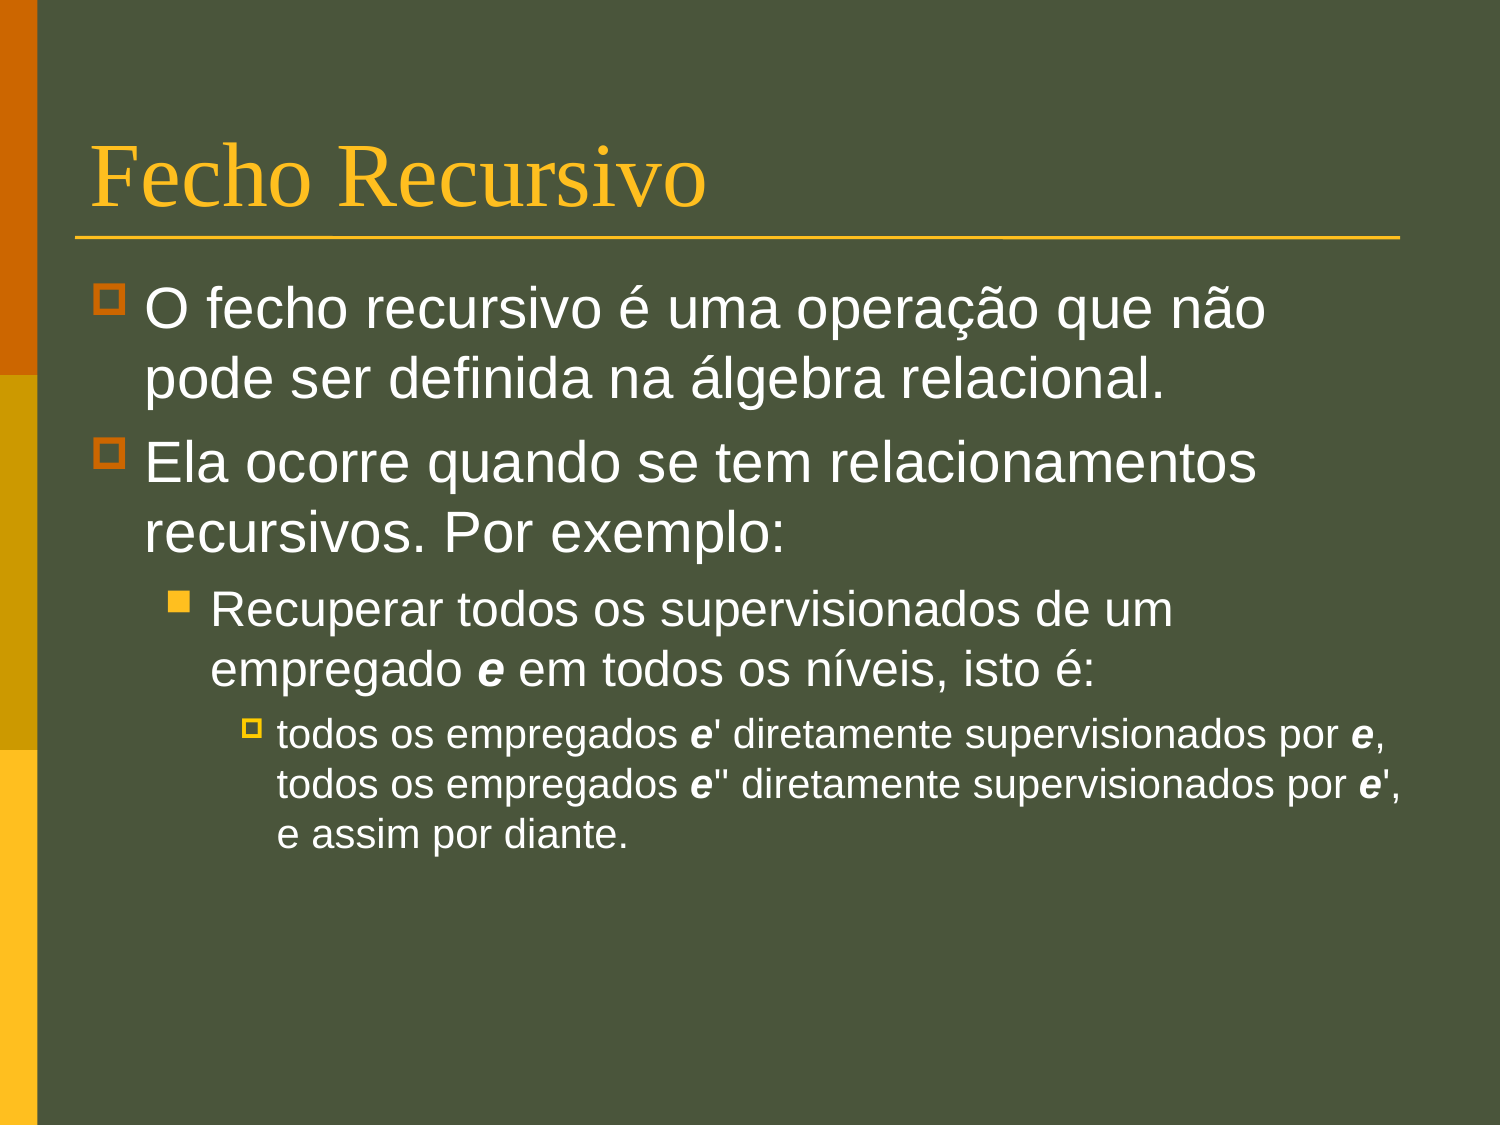

# Fecho Recursivo
O fecho recursivo é uma operação que não pode ser definida na álgebra relacional.
Ela ocorre quando se tem relacionamentos recursivos. Por exemplo:
Recuperar todos os supervisionados de um empregado e em todos os níveis, isto é:
todos os empregados e' diretamente supervisionados por e, todos os empregados e'' diretamente supervisionados por e', e assim por diante.